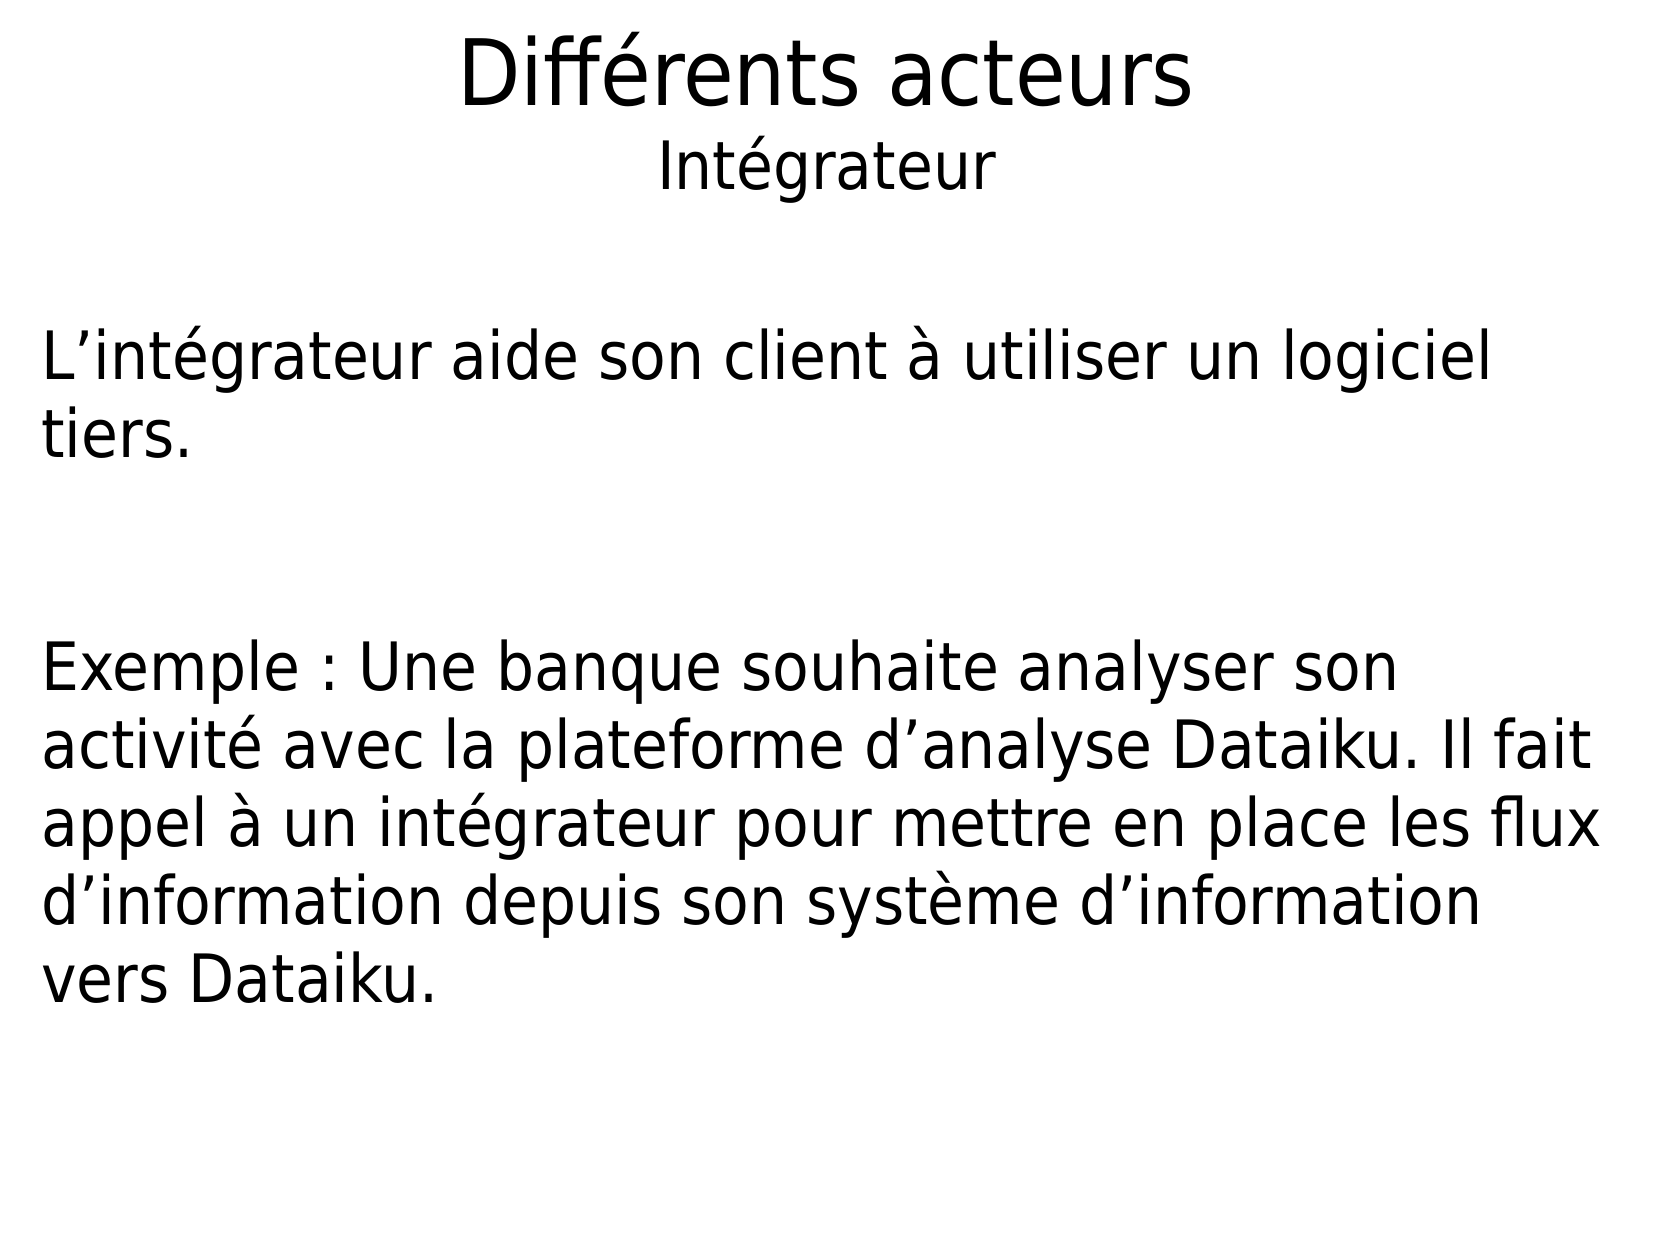

# Différents acteurs Intégrateur
L’intégrateur aide son client à utiliser un logiciel tiers.
Exemple : Une banque souhaite analyser son activité avec la plateforme d’analyse Dataiku. Il fait appel à un intégrateur pour mettre en place les flux d’information depuis son système d’information vers Dataiku.